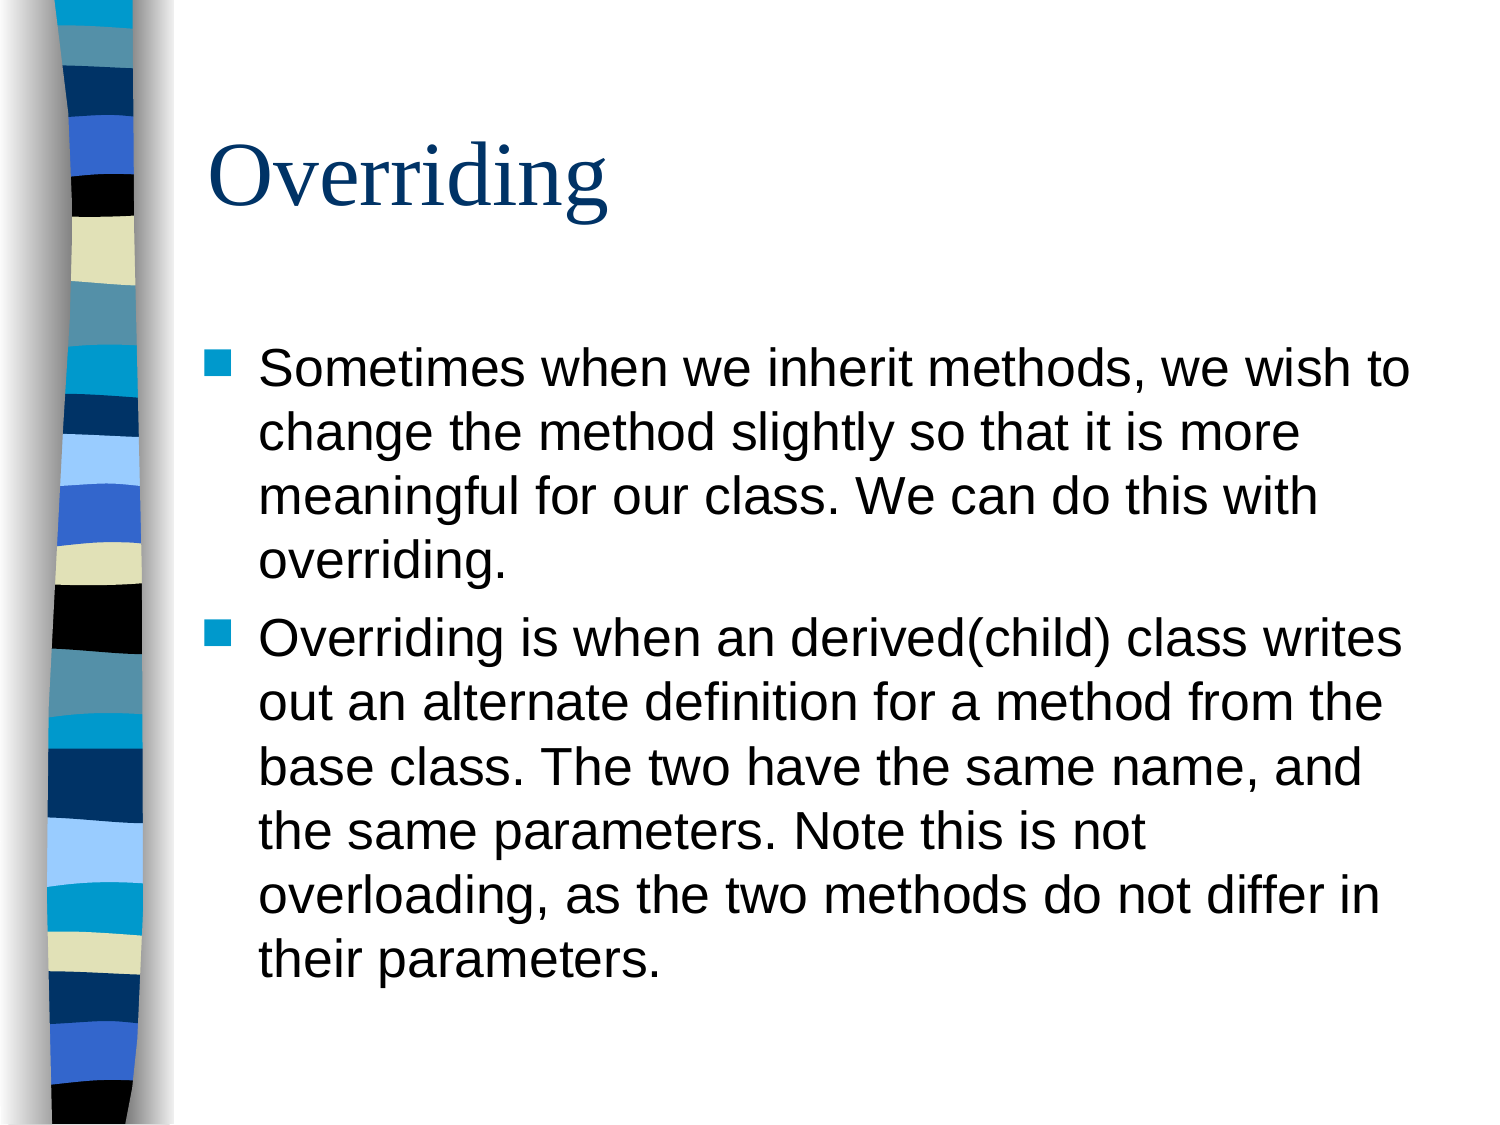

# Overriding
Sometimes when we inherit methods, we wish to change the method slightly so that it is more meaningful for our class. We can do this with overriding.
Overriding is when an derived(child) class writes out an alternate definition for a method from the base class. The two have the same name, and the same parameters. Note this is not overloading, as the two methods do not differ in their parameters.